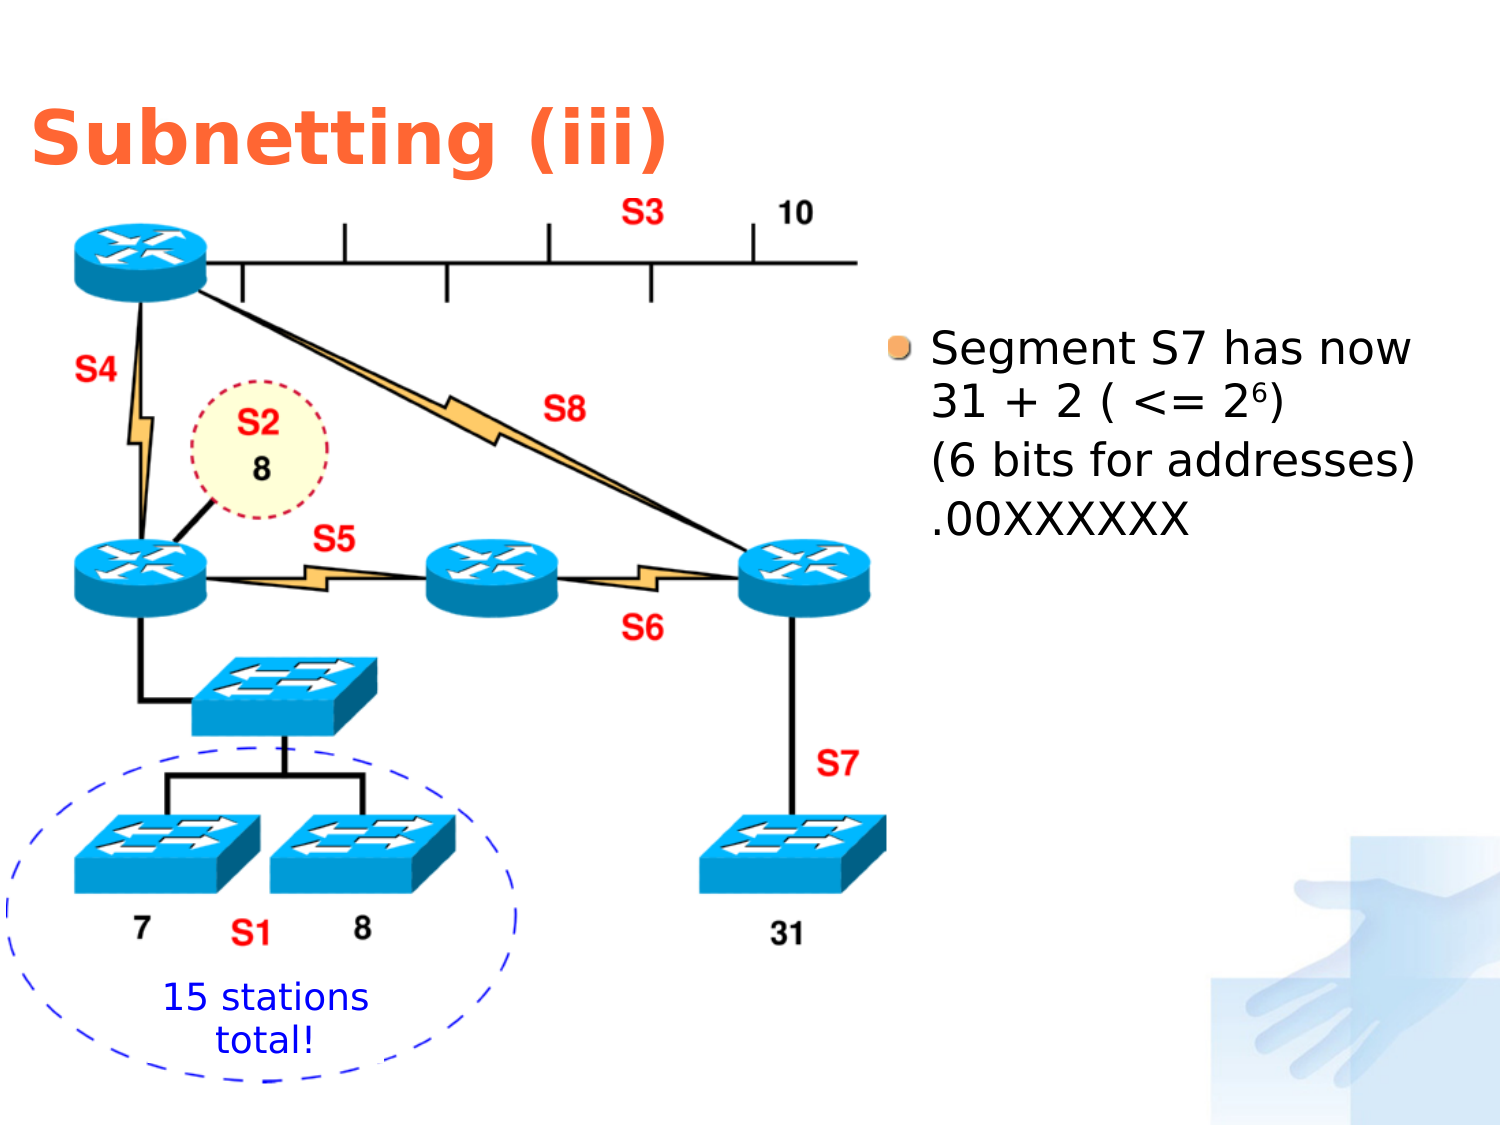

# Subnetting (iii)
15 stations
total!
Segment S7 has now
31 + 2 ( <= 26)
(6 bits for addresses)
.00XXXXXX